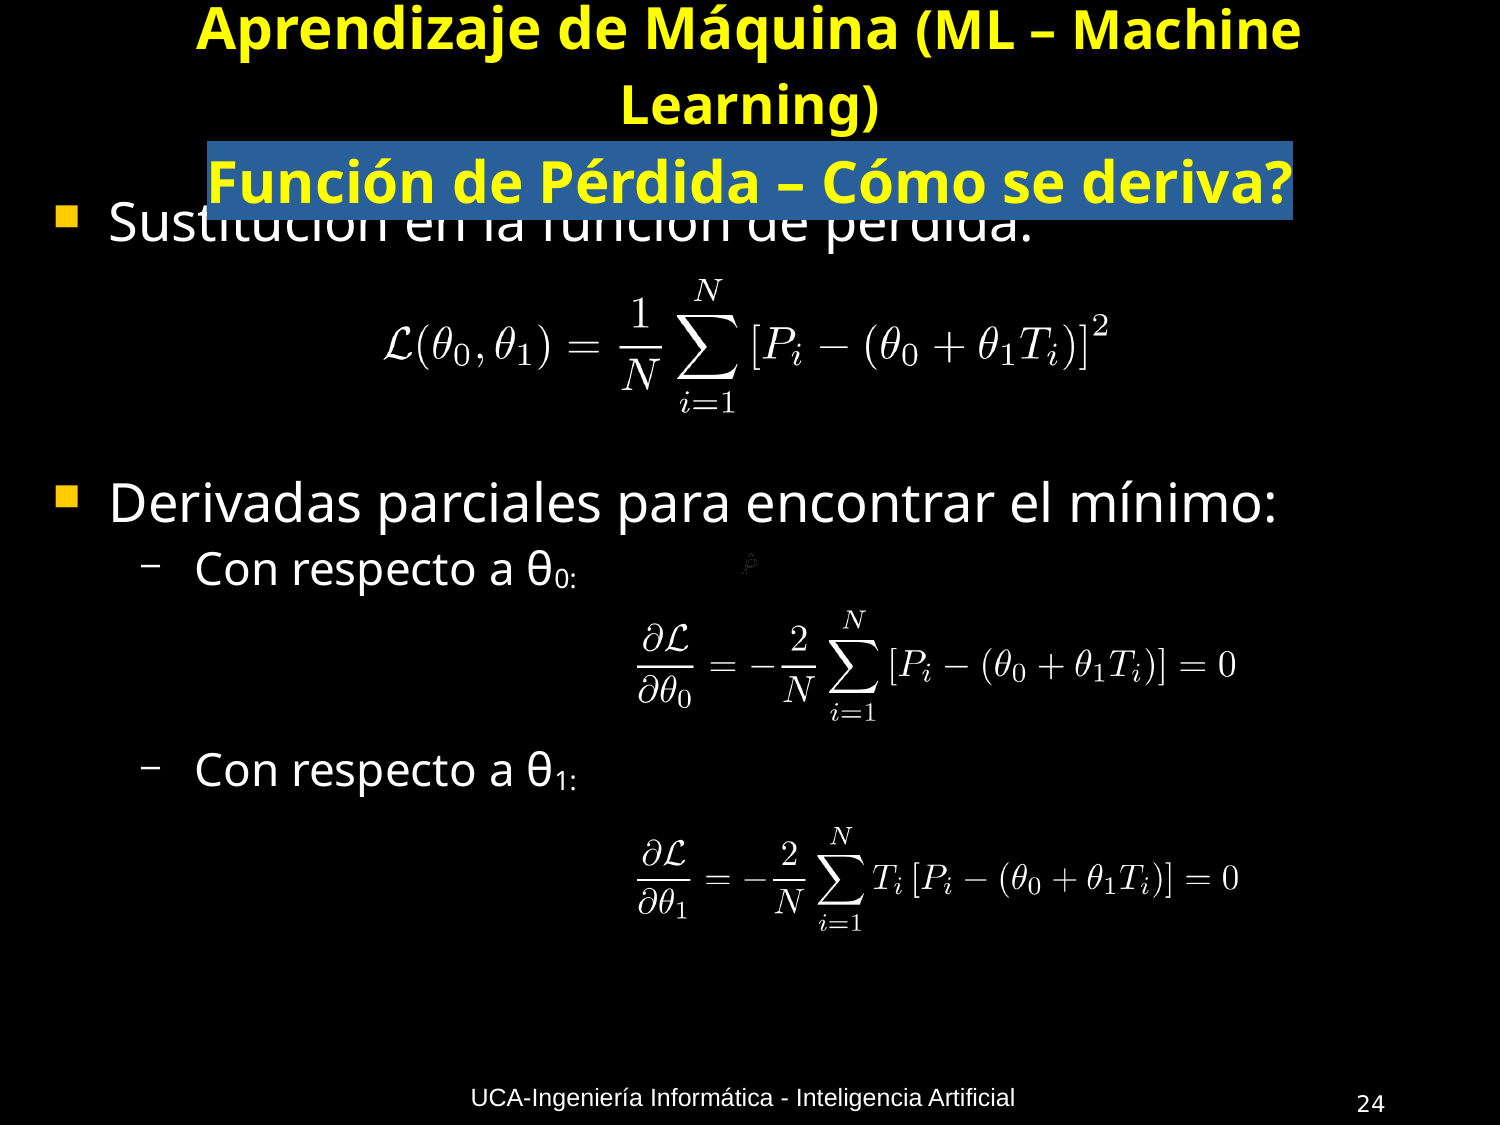

# Aprendizaje de Máquina (ML – Machine Learning) Función de Pérdida – Cómo se deriva?
Sustitución en la función de pérdida:
Derivadas parciales para encontrar el mínimo:
Con respecto a θ0:
Con respecto a θ1: